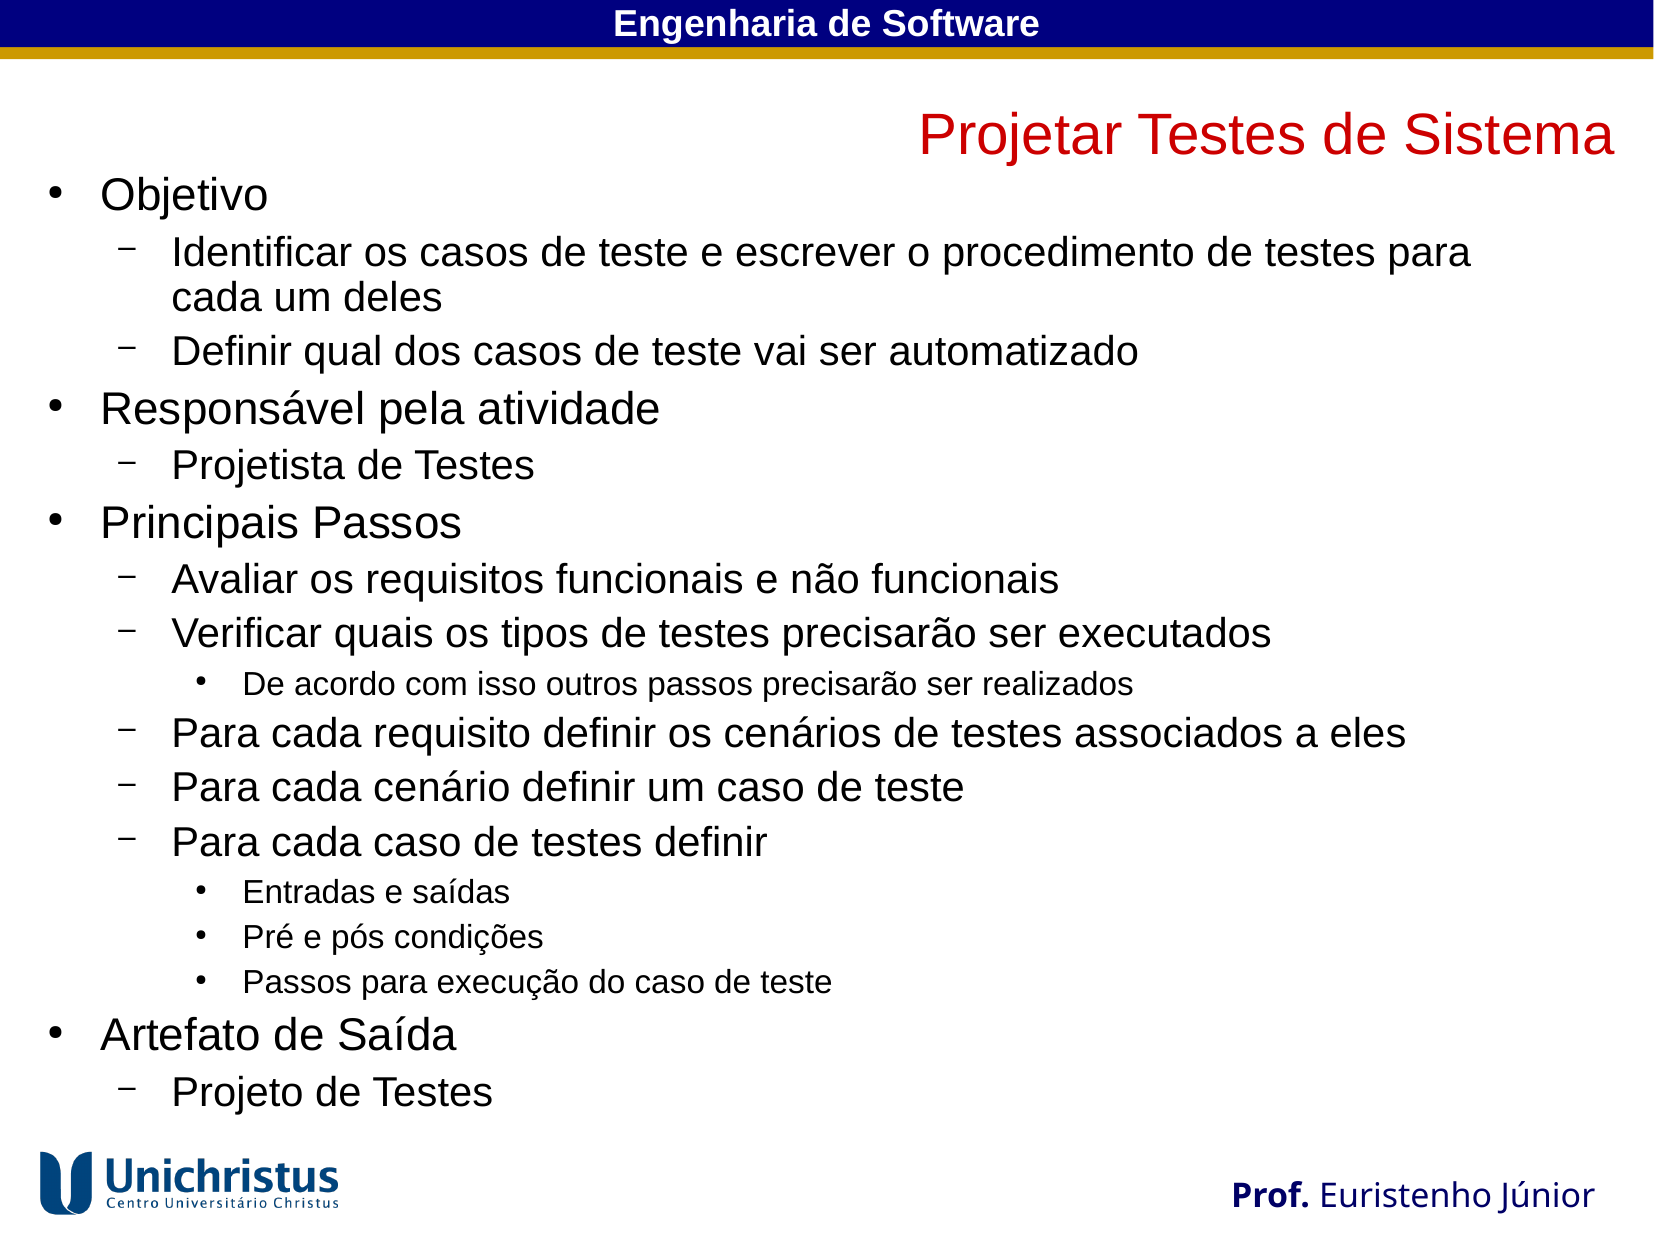

Engenharia de Software
Projetar Testes de Sistema
# Objetivo
Identificar os casos de teste e escrever o procedimento de testes para cada um deles
Definir qual dos casos de teste vai ser automatizado
Responsável pela atividade
Projetista de Testes
Principais Passos
Avaliar os requisitos funcionais e não funcionais
Verificar quais os tipos de testes precisarão ser executados
De acordo com isso outros passos precisarão ser realizados
Para cada requisito definir os cenários de testes associados a eles
Para cada cenário definir um caso de teste
Para cada caso de testes definir
Entradas e saídas
Pré e pós condições
Passos para execução do caso de teste
Artefato de Saída
Projeto de Testes
Prof. Euristenho Júnior